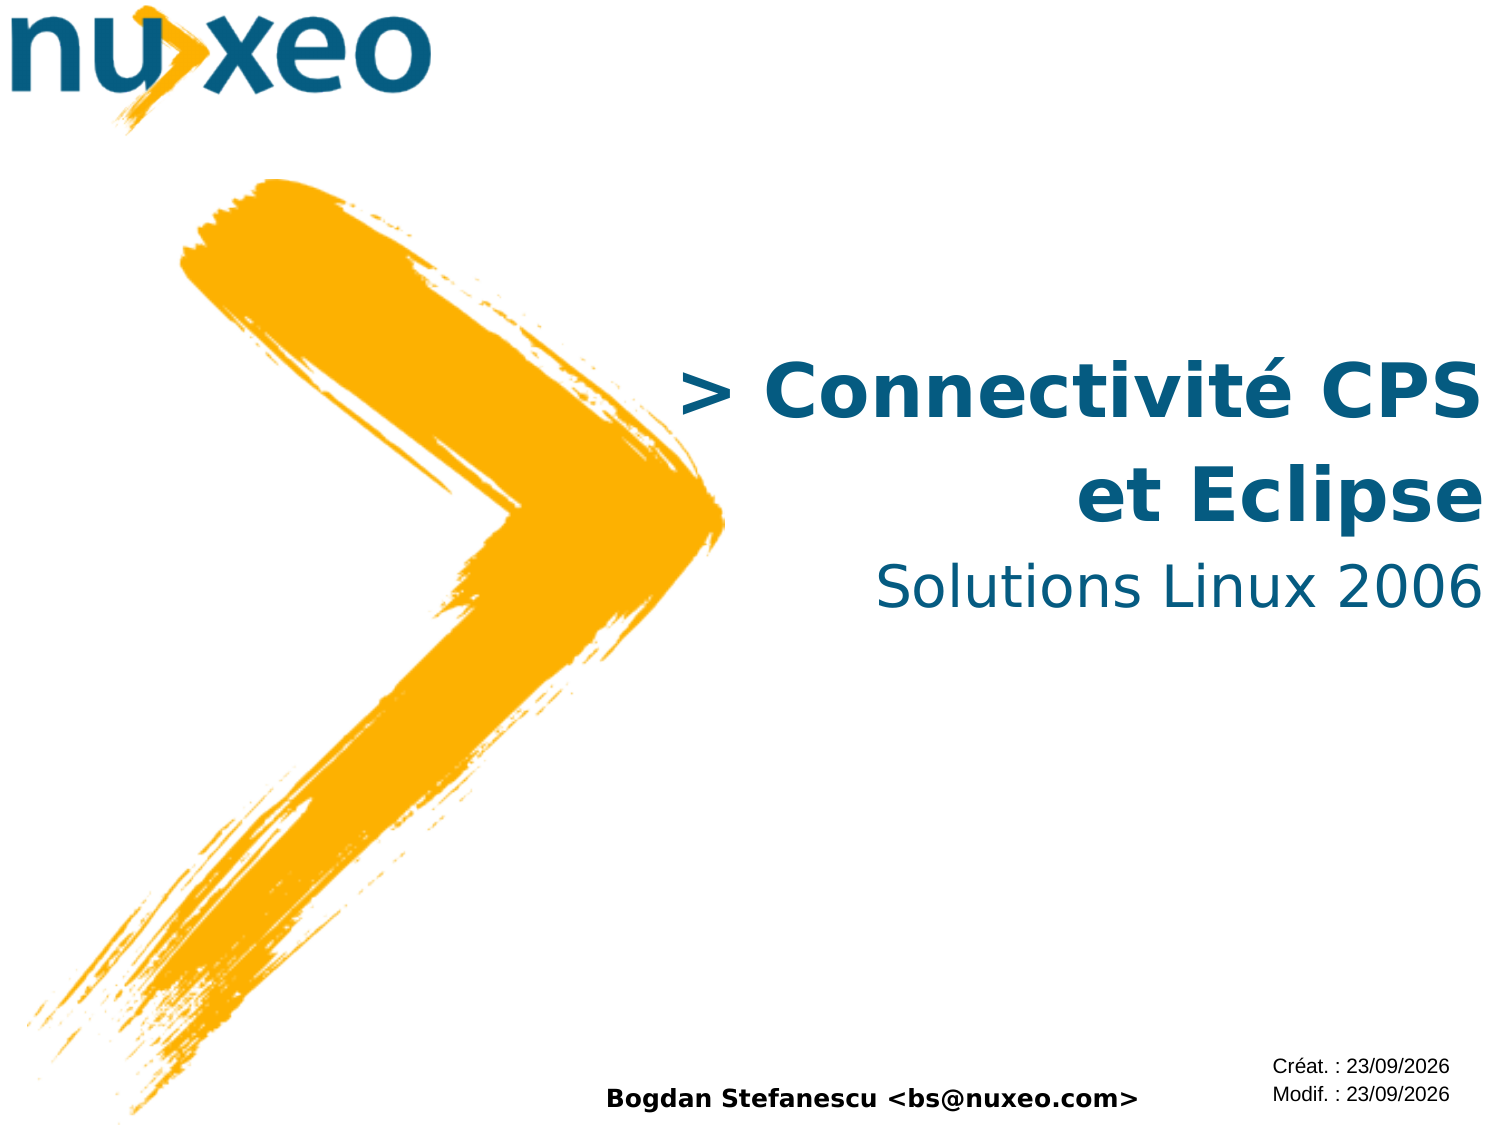

> Connectivité CPS
 et Eclipse
Solutions Linux 2006
Créat. :
Modif. :
Bogdan Stefanescu <bs@nuxeo.com>